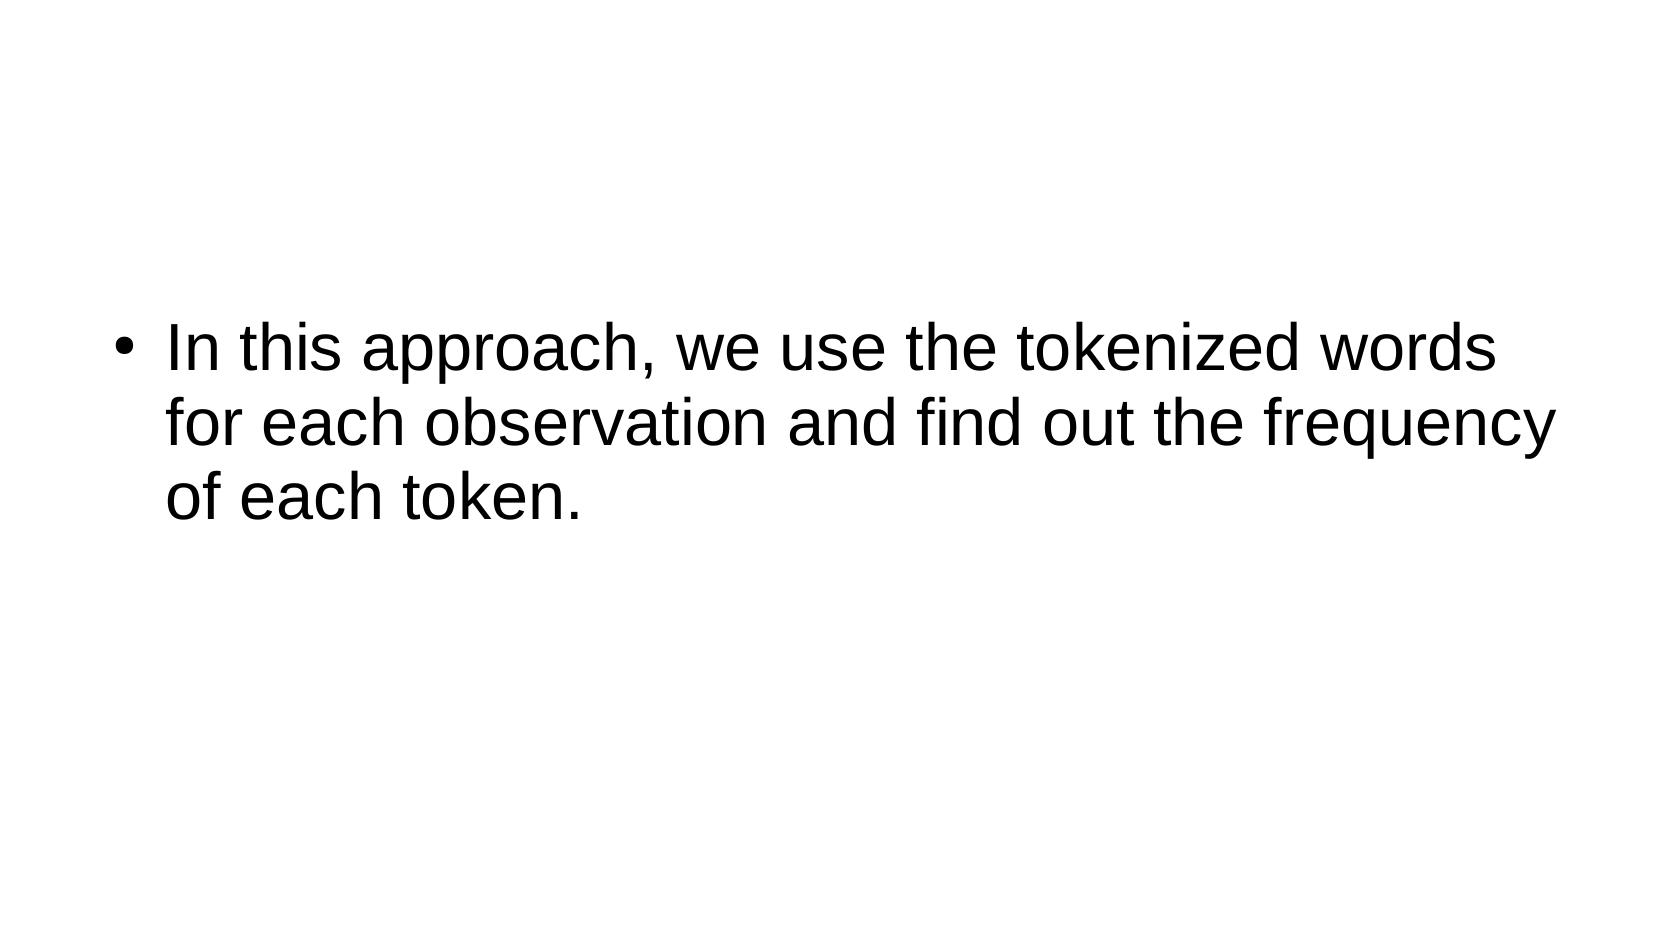

# In this approach, we use the tokenized words for each observation and find out the frequency of each token.